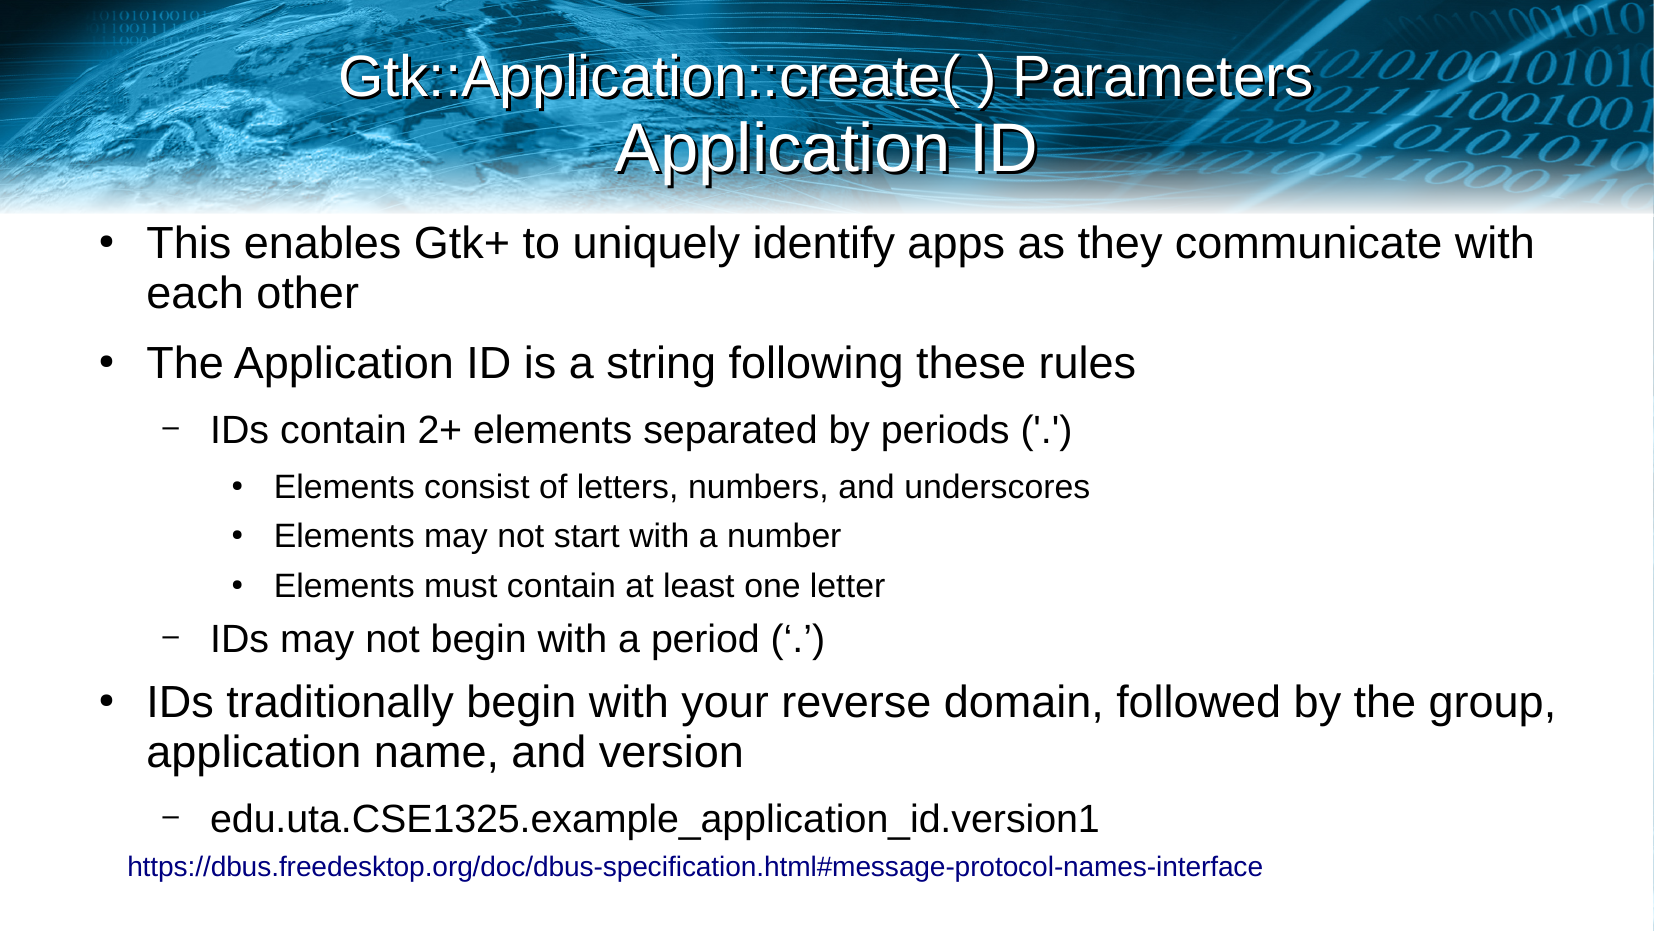

# Gtk::Application::create( ) Parameters Application ID
This enables Gtk+ to uniquely identify apps as they communicate with each other
The Application ID is a string following these rules
IDs contain 2+ elements separated by periods ('.')
Elements consist of letters, numbers, and underscores
Elements may not start with a number
Elements must contain at least one letter
IDs may not begin with a period (‘.’)
IDs traditionally begin with your reverse domain, followed by the group, application name, and version
edu.uta.CSE1325.example_application_id.version1
https://dbus.freedesktop.org/doc/dbus-specification.html#message-protocol-names-interface